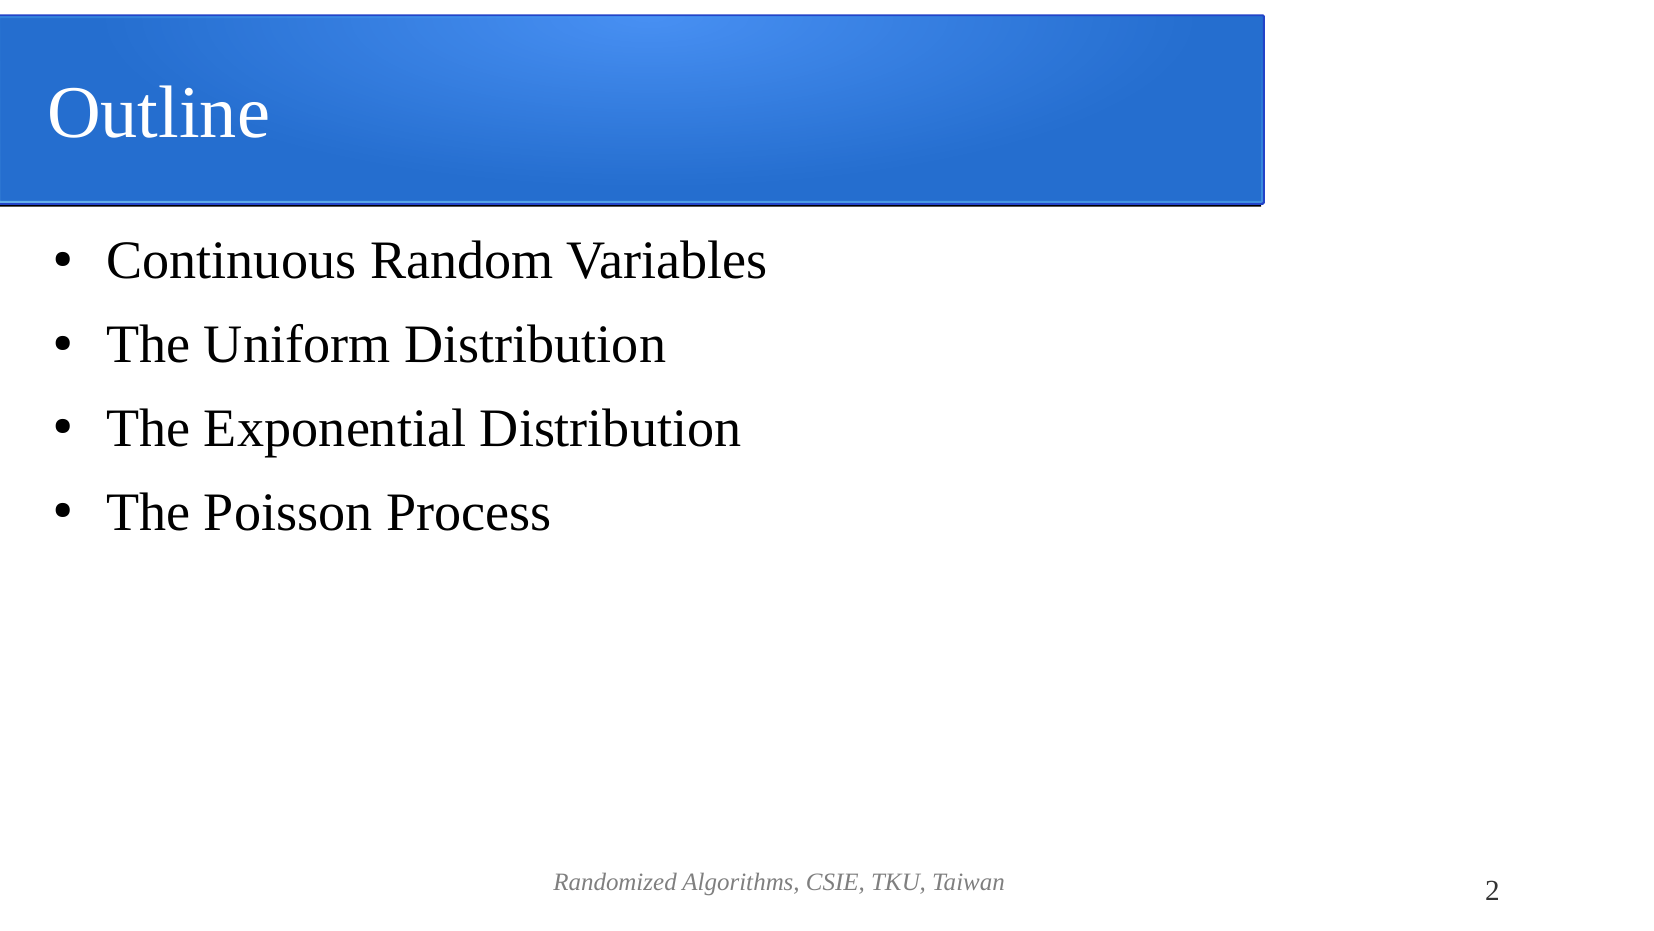

# Outline
Continuous Random Variables
The Uniform Distribution
The Exponential Distribution
The Poisson Process
Randomized Algorithms, CSIE, TKU, Taiwan
2